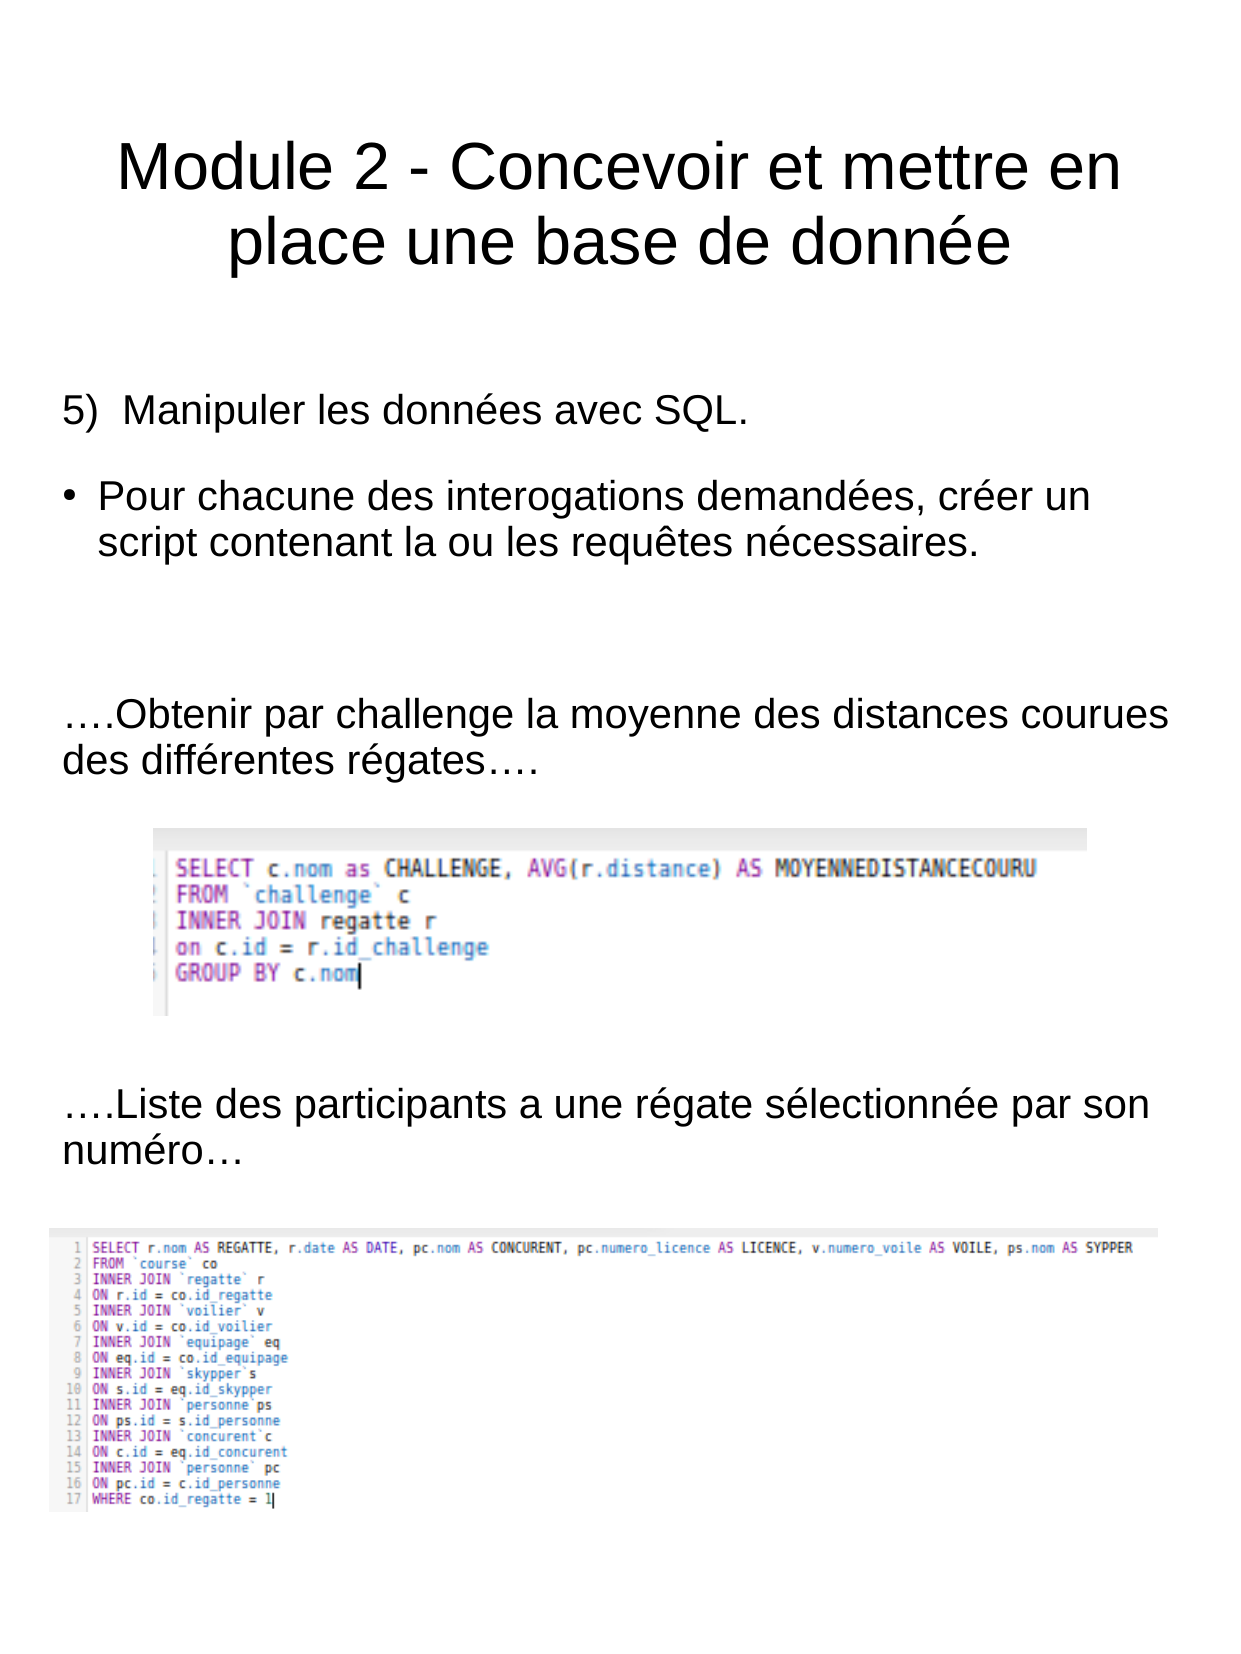

Module 2 - Concevoir et mettre en place une base de donnée
# 5) Manipuler les données avec SQL.
Pour chacune des interogations demandées, créer un script contenant la ou les requêtes nécessaires.
….Obtenir par challenge la moyenne des distances courues des différentes régates….
….Liste des participants a une régate sélectionnée par son numéro…